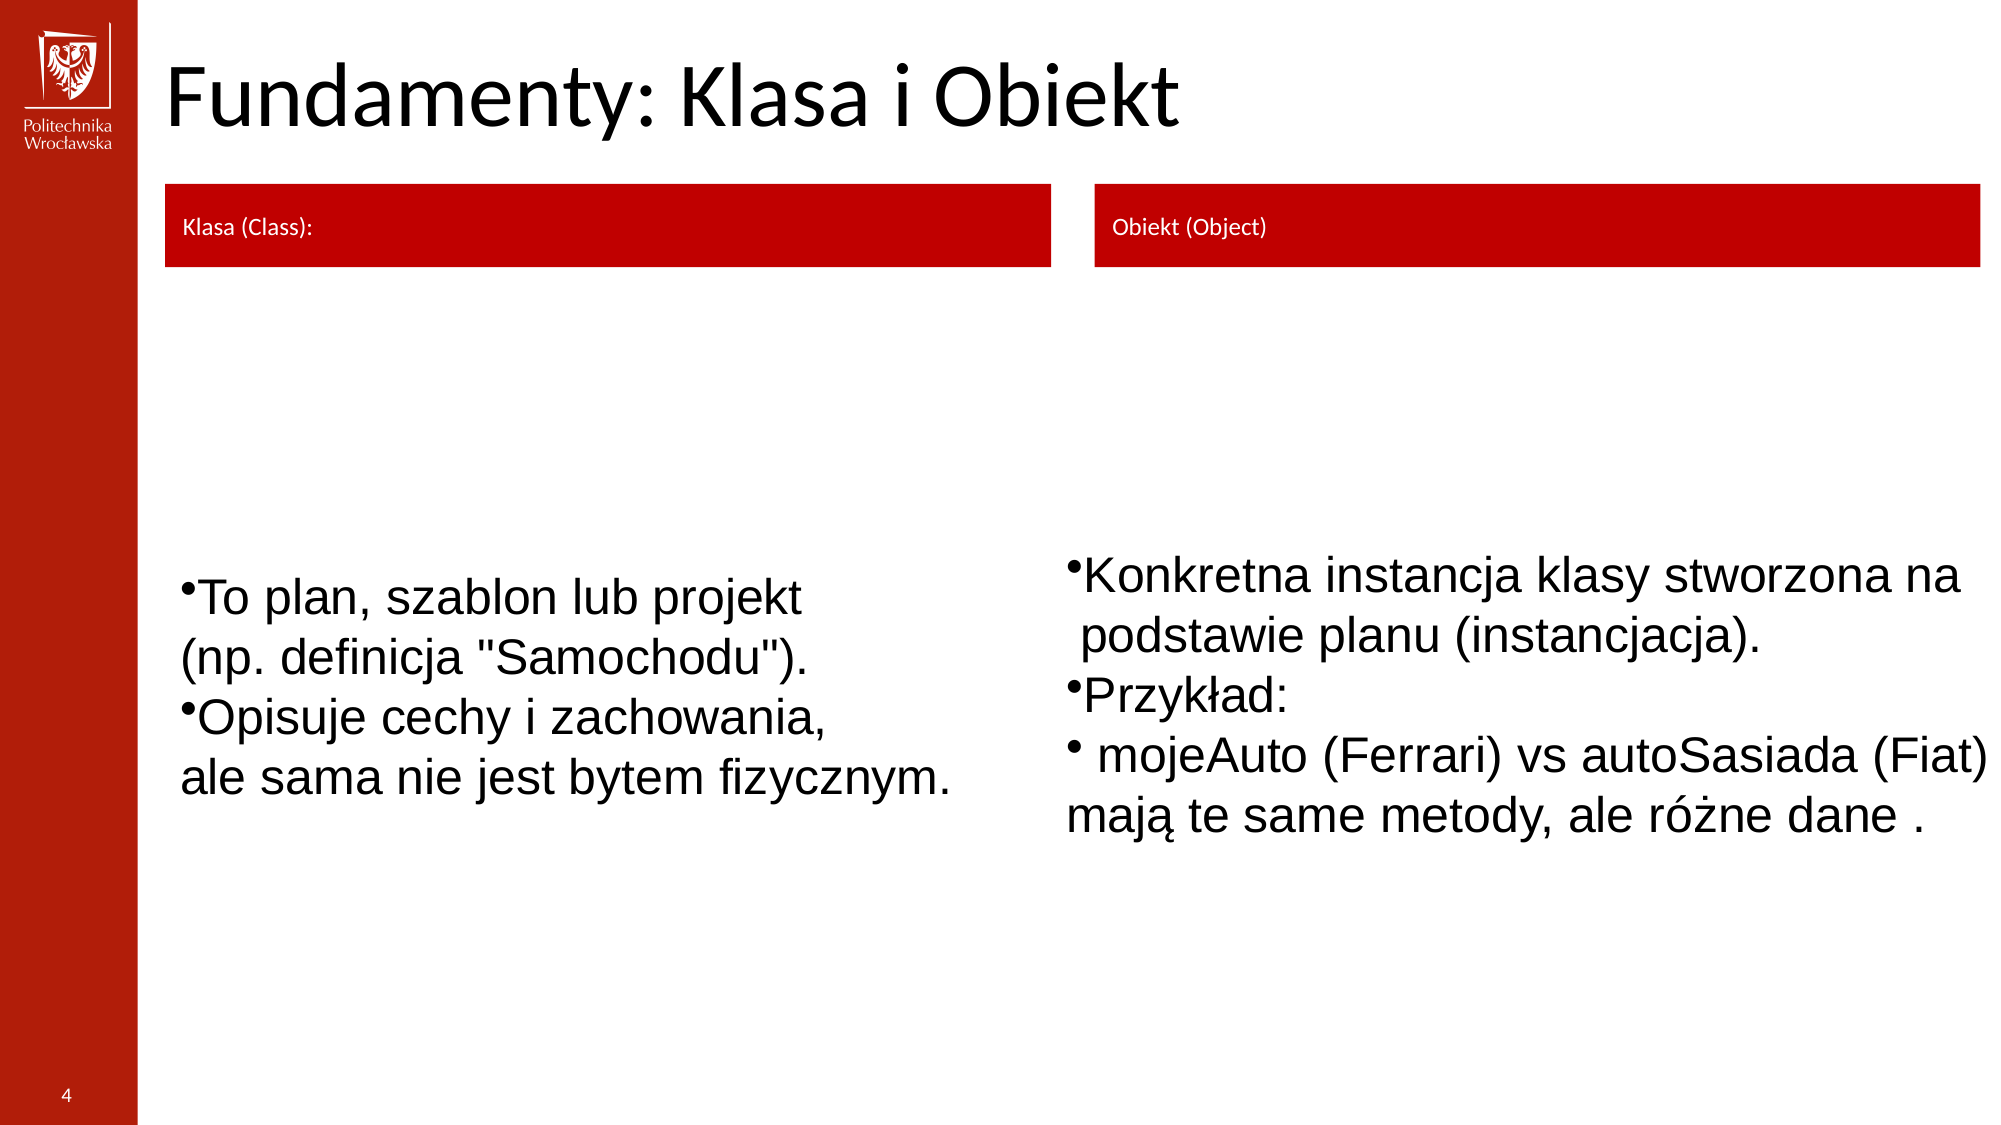

# Fundamenty: Klasa i Obiekt
Klasa (Class):
Obiekt (Object)
Konkretna instancja klasy stworzona na
 podstawie planu (instancjacja).
Przykład:
 mojeAuto (Ferrari) vs autoSasiada (Fiat)
mają te same metody, ale różne dane .
To plan, szablon lub projekt
(np. definicja "Samochodu").
Opisuje cechy i zachowania,
ale sama nie jest bytem fizycznym.